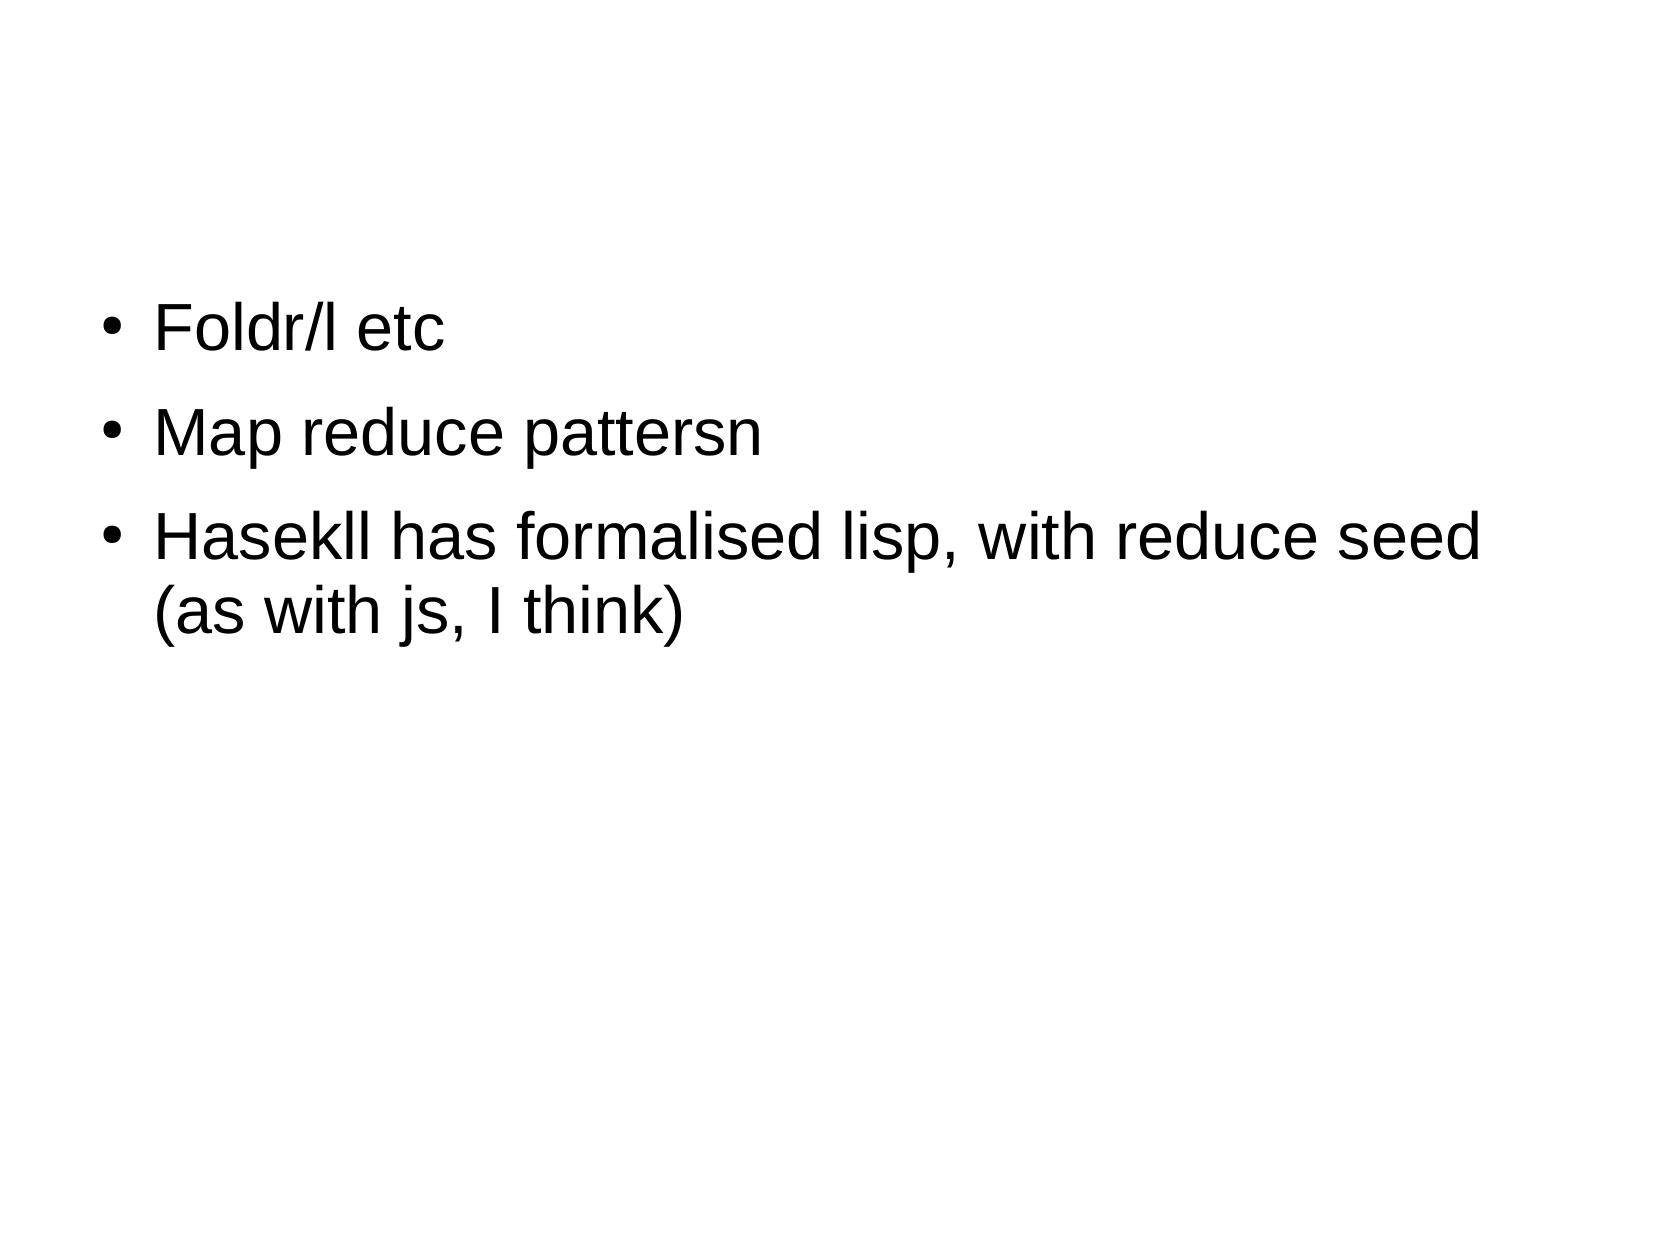

#
Foldr/l etc
Map reduce pattersn
Hasekll has formalised lisp, with reduce seed (as with js, I think)